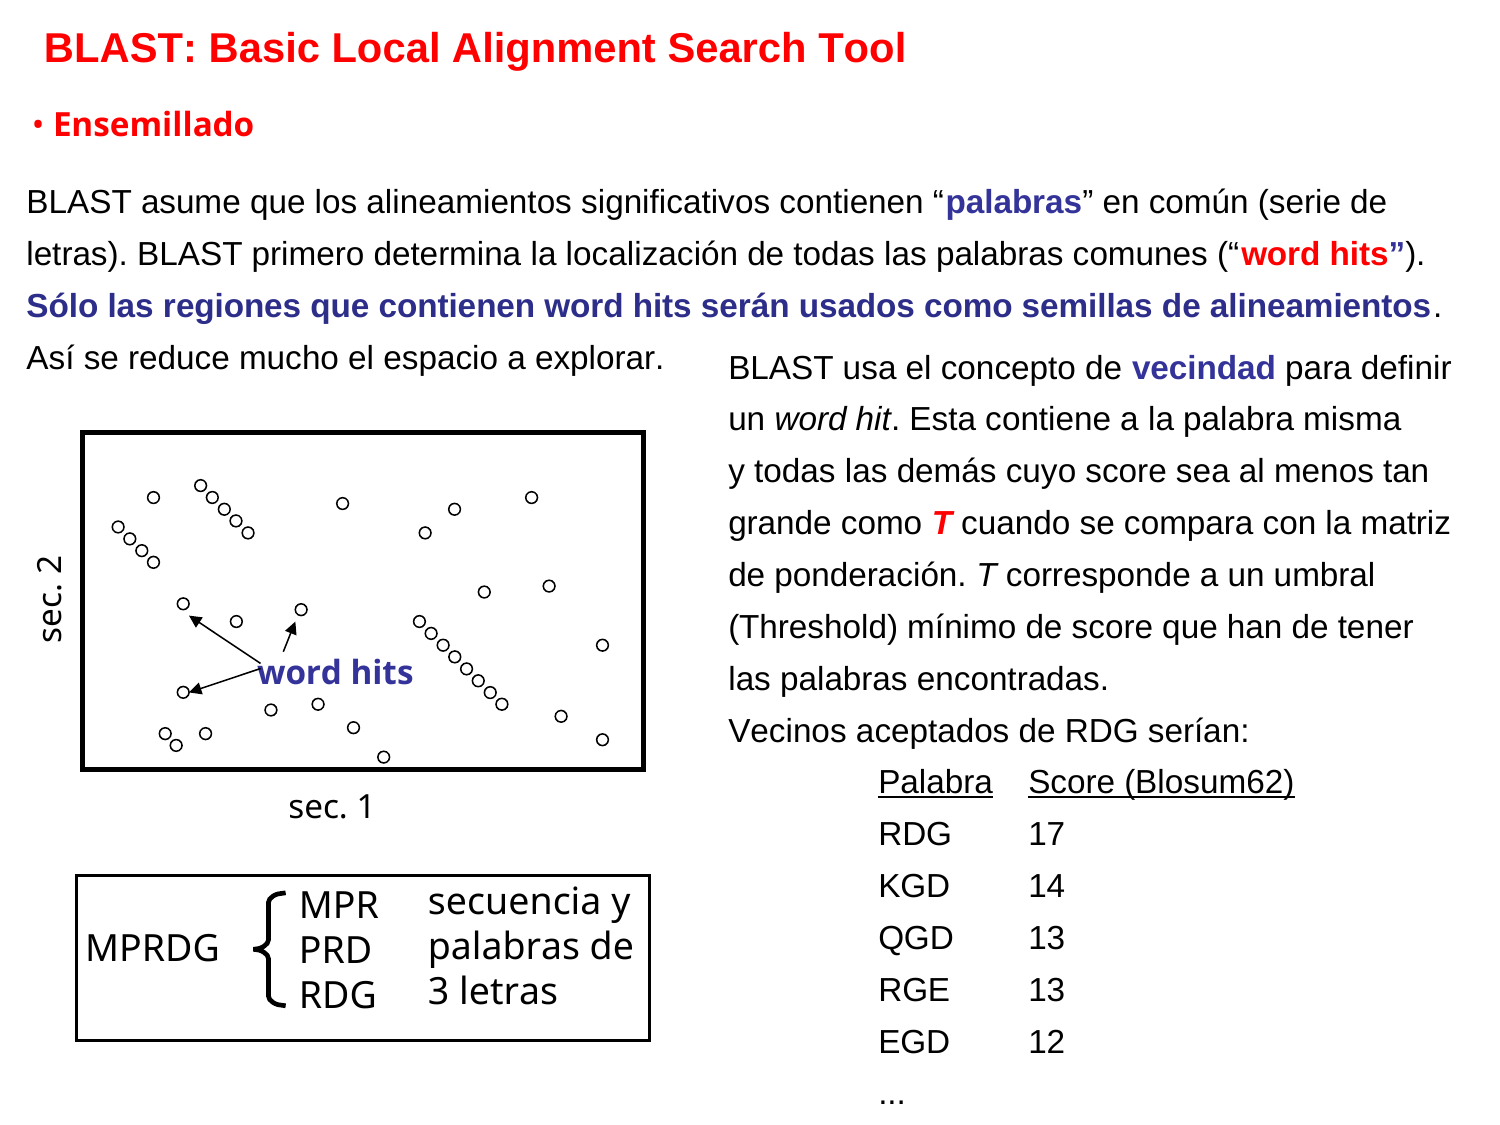

BLAST: Basic Local Alignment Search Tool
 Ensemillado
BLAST asume que los alineamientos significativos contienen “palabras” en común (serie de letras). BLAST primero determina la localización de todas las palabras comunes (“word hits”). Sólo las regiones que contienen word hits serán usados como semillas de alineamientos. Así se reduce mucho el espacio a explorar.
BLAST usa el concepto de vecindad para definir
un word hit. Esta contiene a la palabra misma
y todas las demás cuyo score sea al menos tan
grande como T cuando se compara con la matriz
de ponderación. T corresponde a un umbral
(Threshold) mínimo de score que han de tener
las palabras encontradas.
Vecinos aceptados de RDG serían:
	Palabra	Score (Blosum62)
	RDG	17
	KGD	14
	QGD	13
	RGE	13
	EGD	12
	...
sec. 2
word hits
sec. 1
secuencia y
palabras de
3 letras
MPR
PRD
RDG
MPRDG